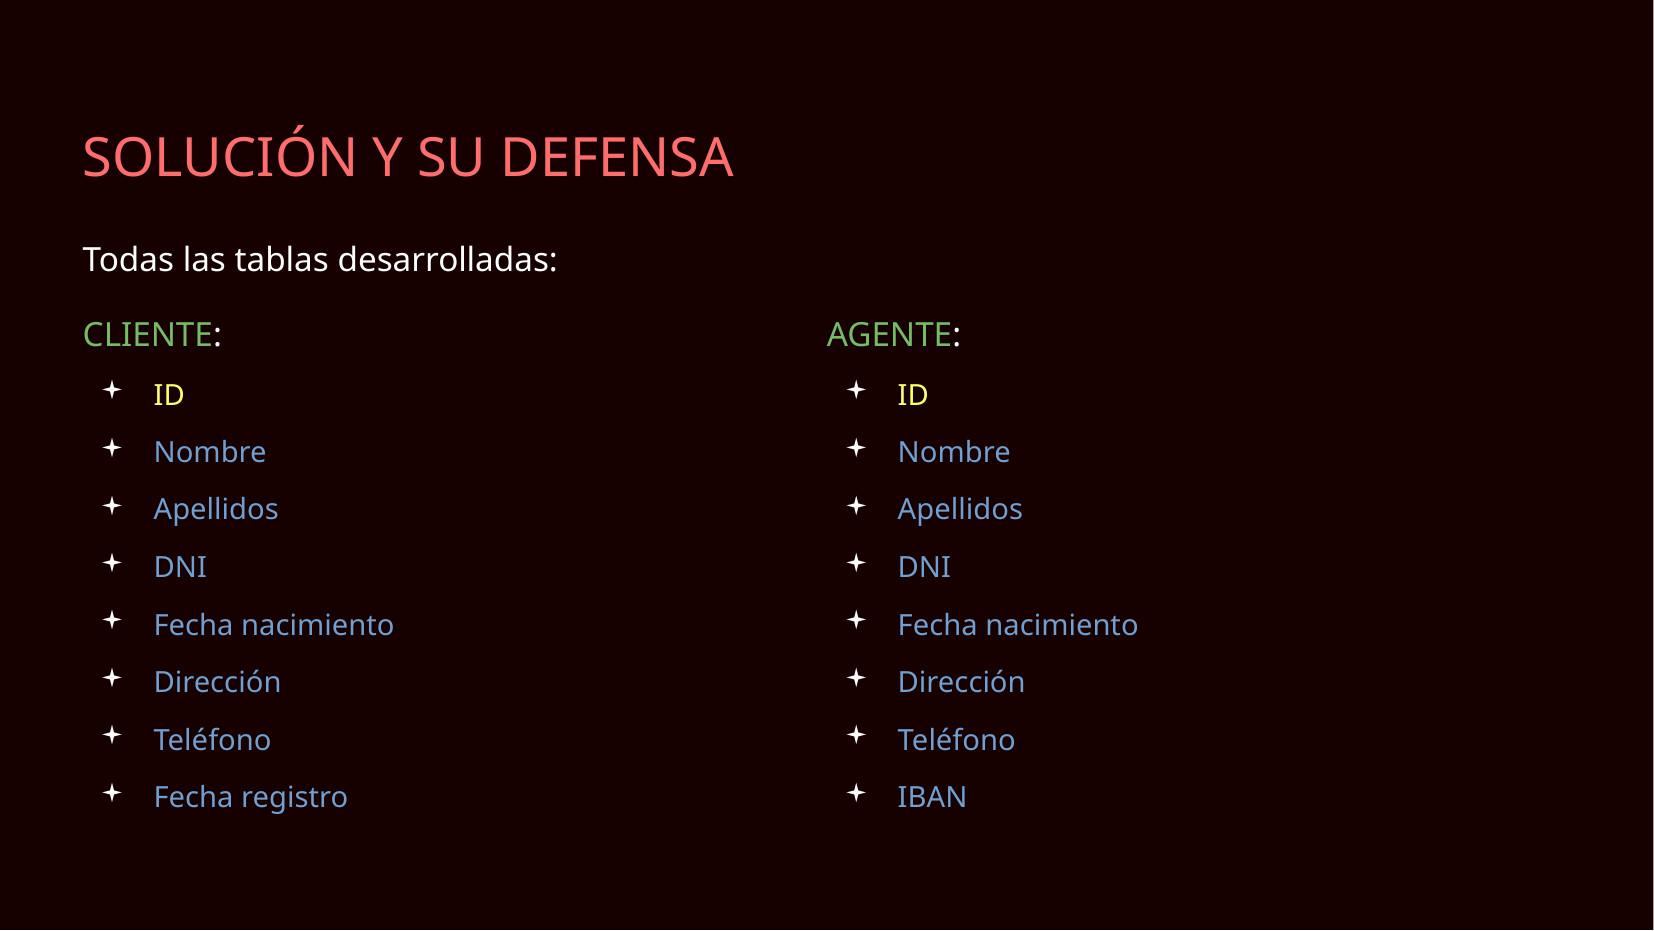

# SOLUCIÓN Y SU DEFENSA
Todas las tablas desarrolladas:
CLIENTE:
ID
Nombre
Apellidos
DNI
Fecha nacimiento
Dirección
Teléfono
Fecha registro
AGENTE:
ID
Nombre
Apellidos
DNI
Fecha nacimiento
Dirección
Teléfono
IBAN